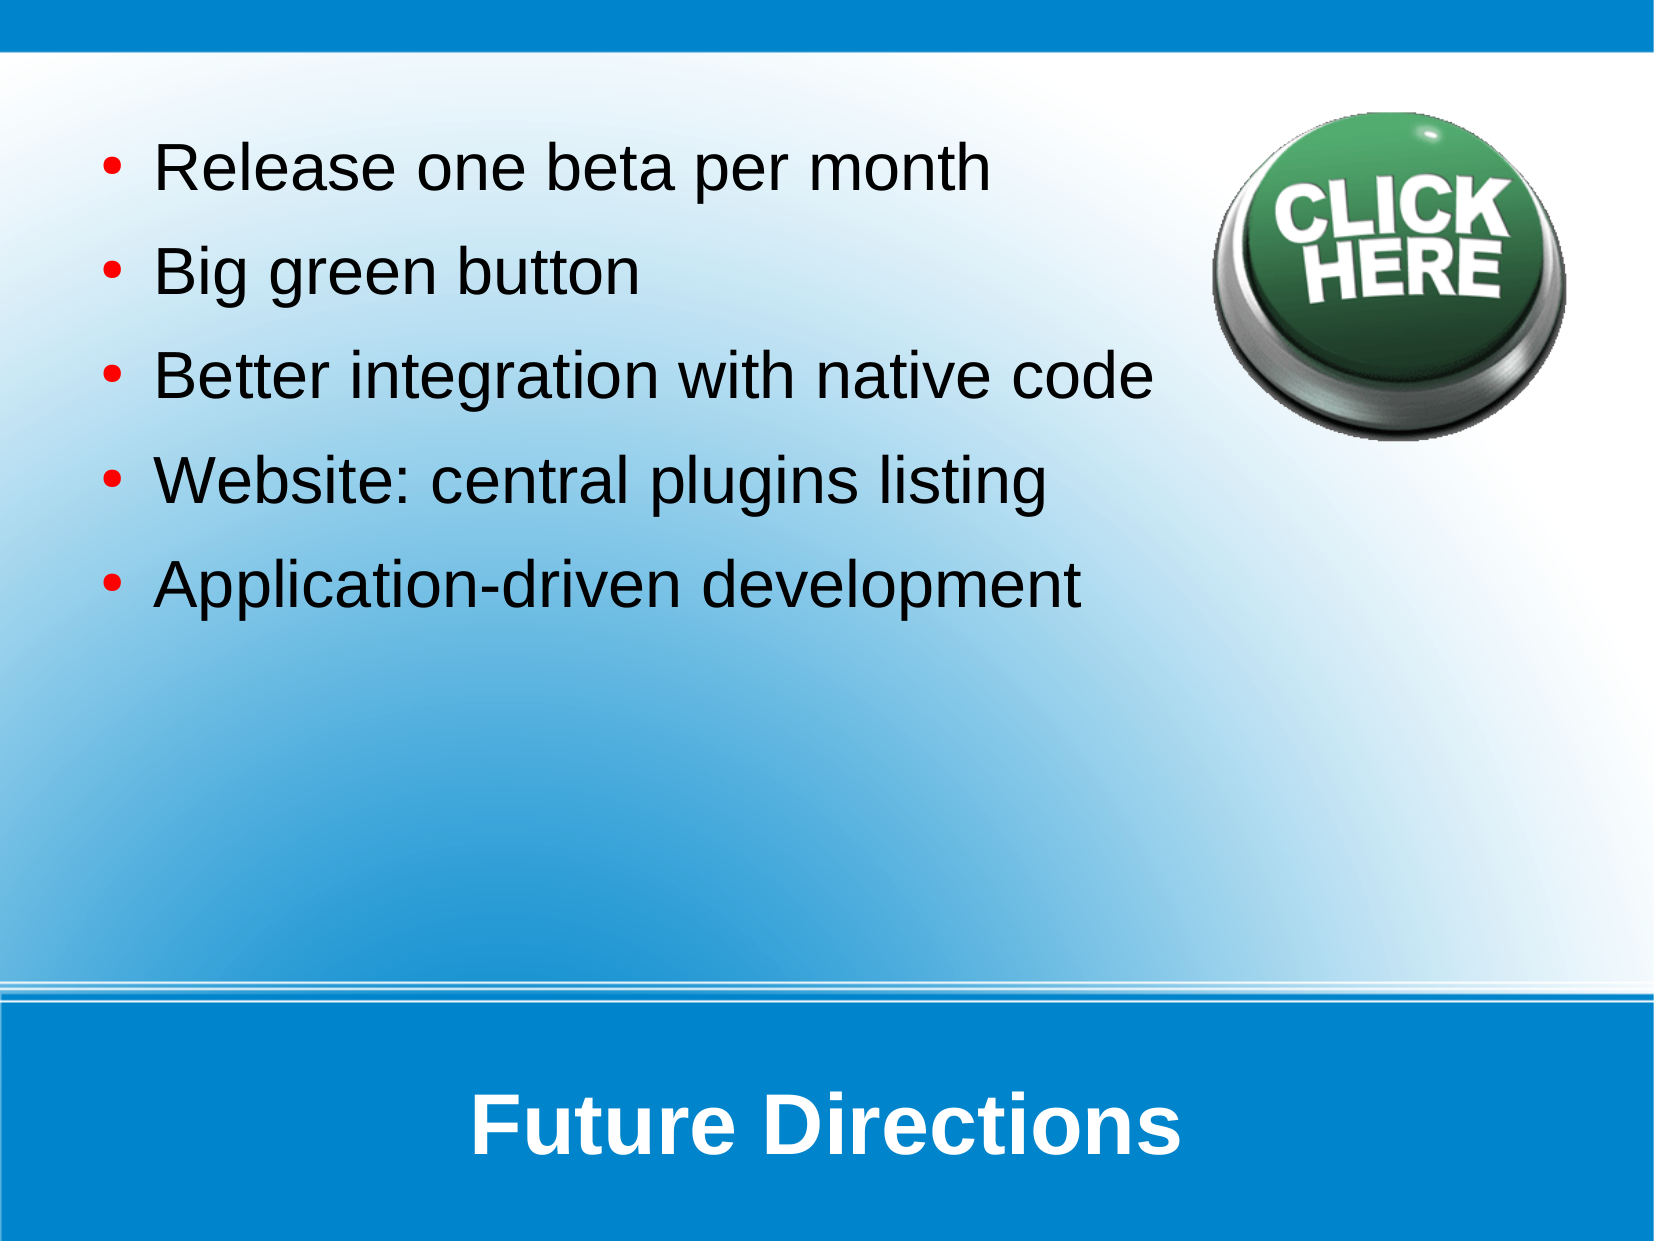

Release one beta per month
Big green button
Better integration with native code
Website: central plugins listing
Application-driven development
# Future Directions